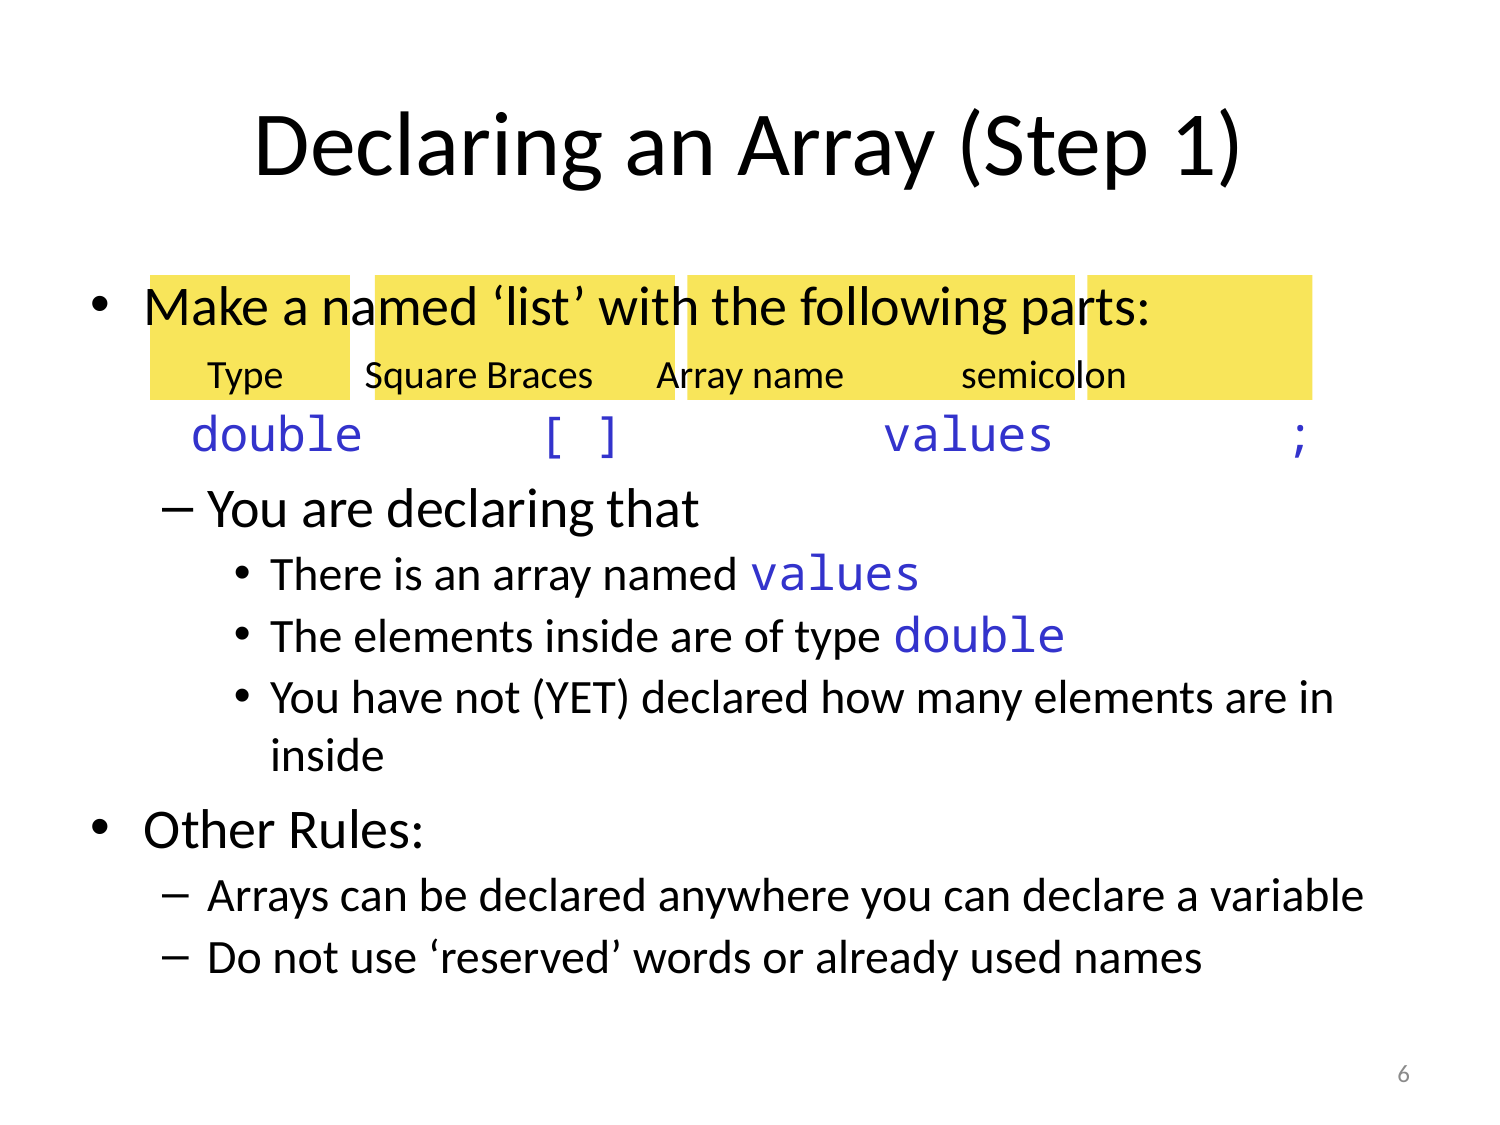

# Declaring an Array (Step 1)
Make a named ‘list’ with the following parts:
 Type Square Braces Array name semicolon
 double	 [ ] values ;
You are declaring that
There is an array named values
The elements inside are of type double
You have not (YET) declared how many elements are in inside
Other Rules:
Arrays can be declared anywhere you can declare a variable
Do not use ‘reserved’ words or already used names